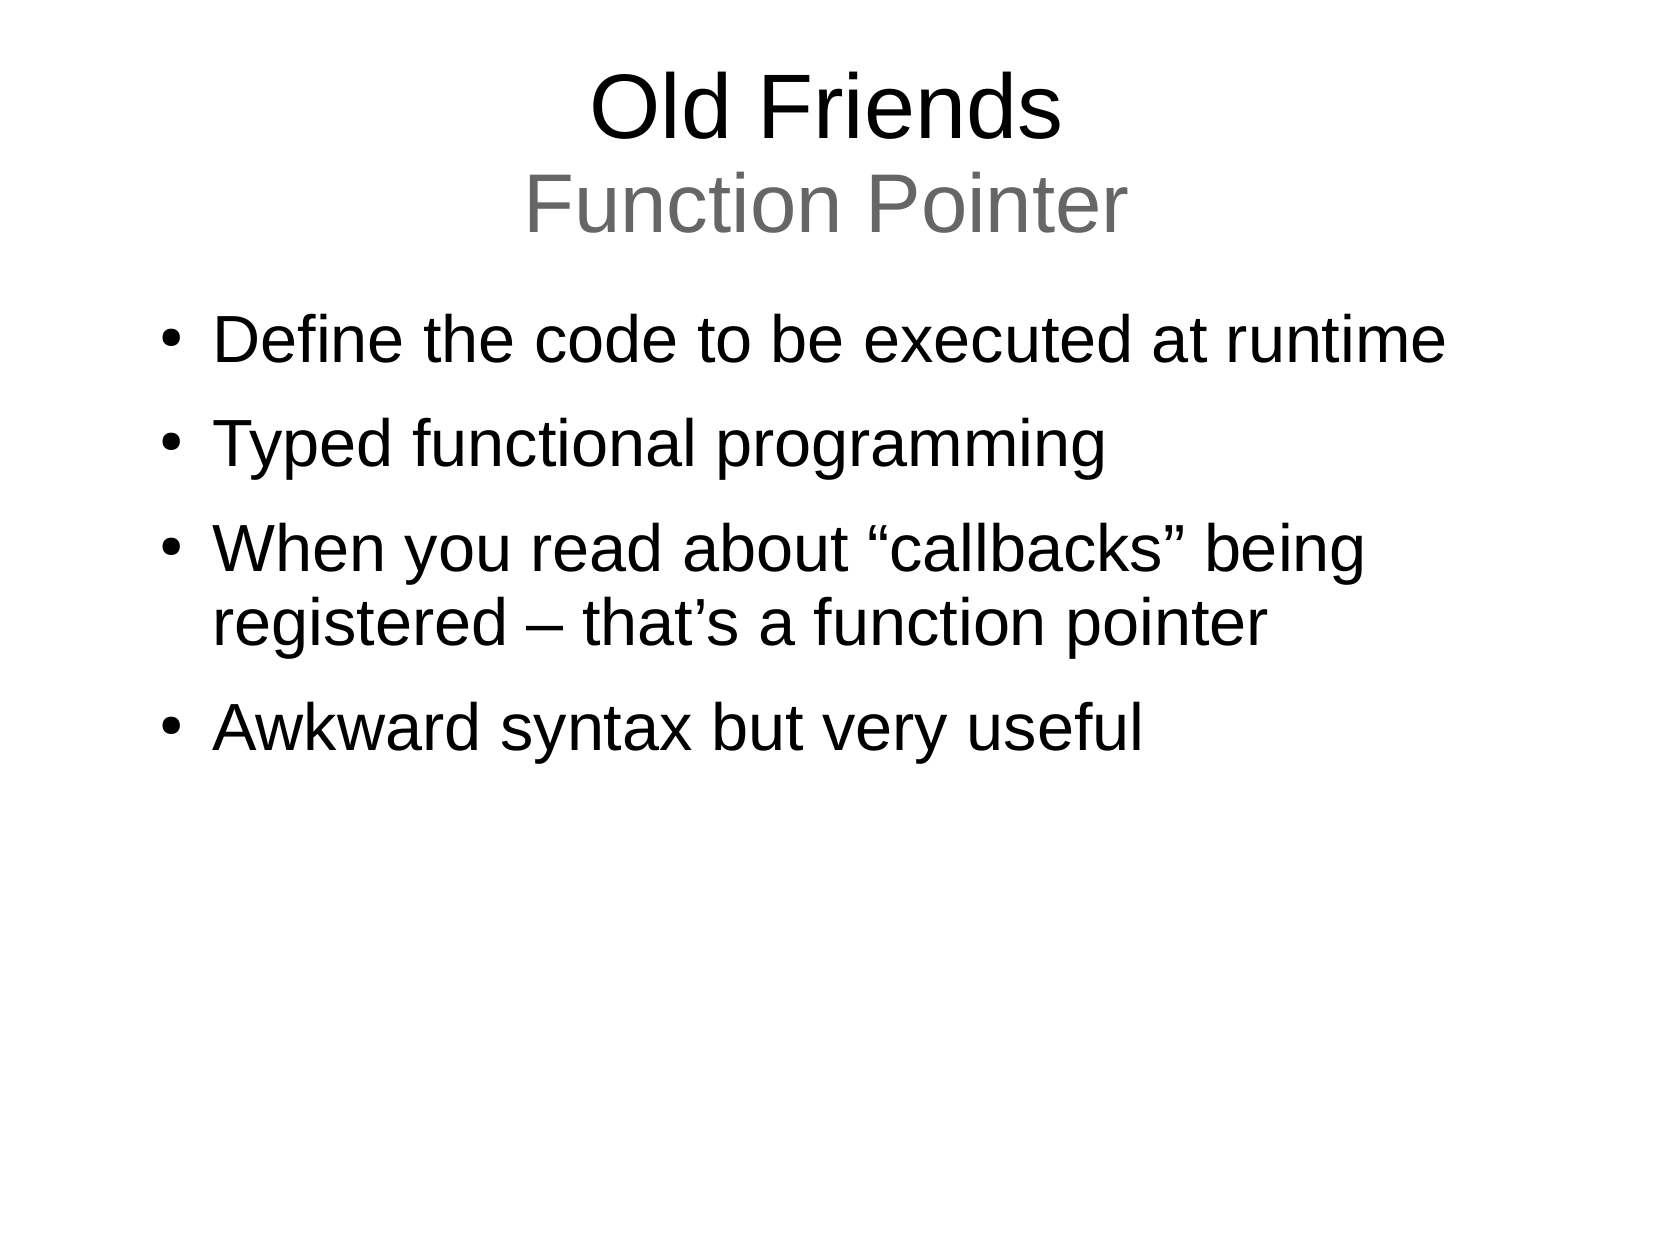

# Old Friends Function Pointer
Define the code to be executed at runtime
Typed functional programming
When you read about “callbacks” being registered – that’s a function pointer
Awkward syntax but very useful